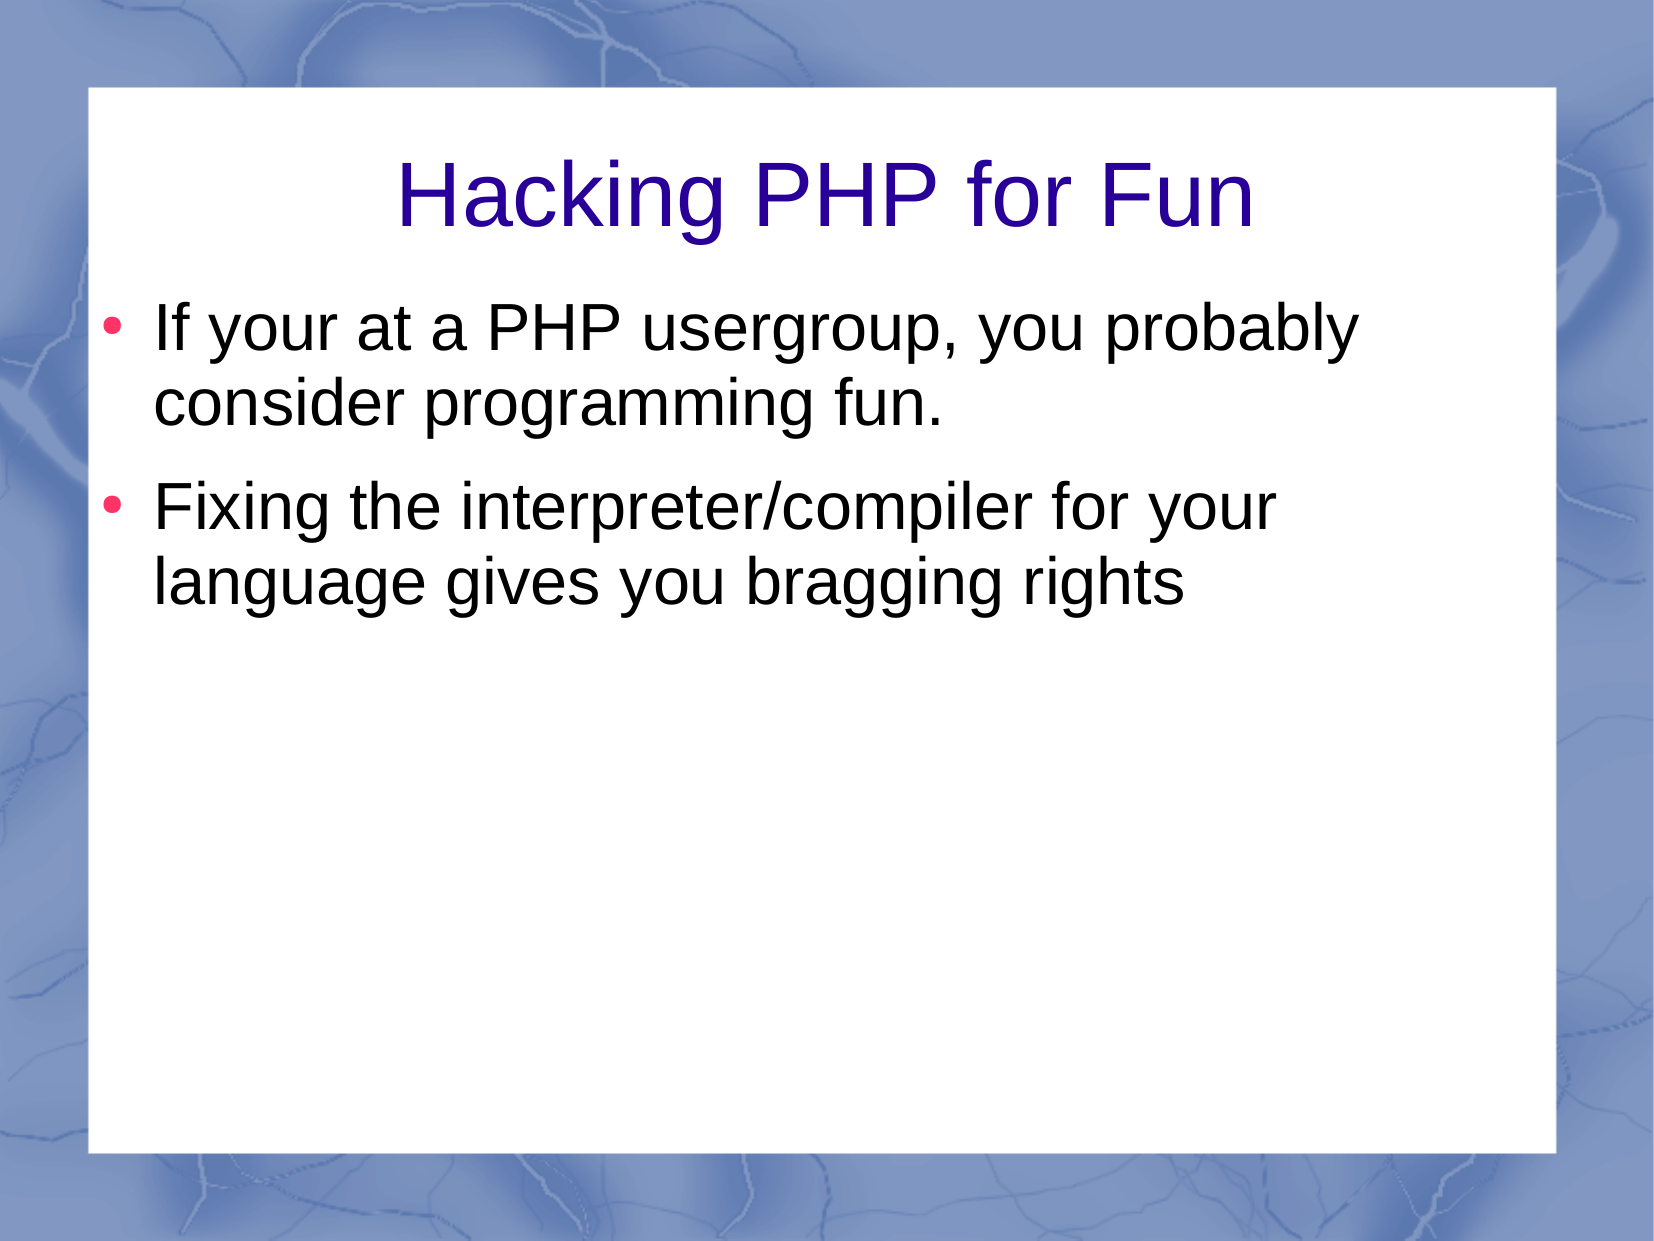

# Hacking PHP for Fun
If your at a PHP usergroup, you probably consider programming fun.
Fixing the interpreter/compiler for your language gives you bragging rights